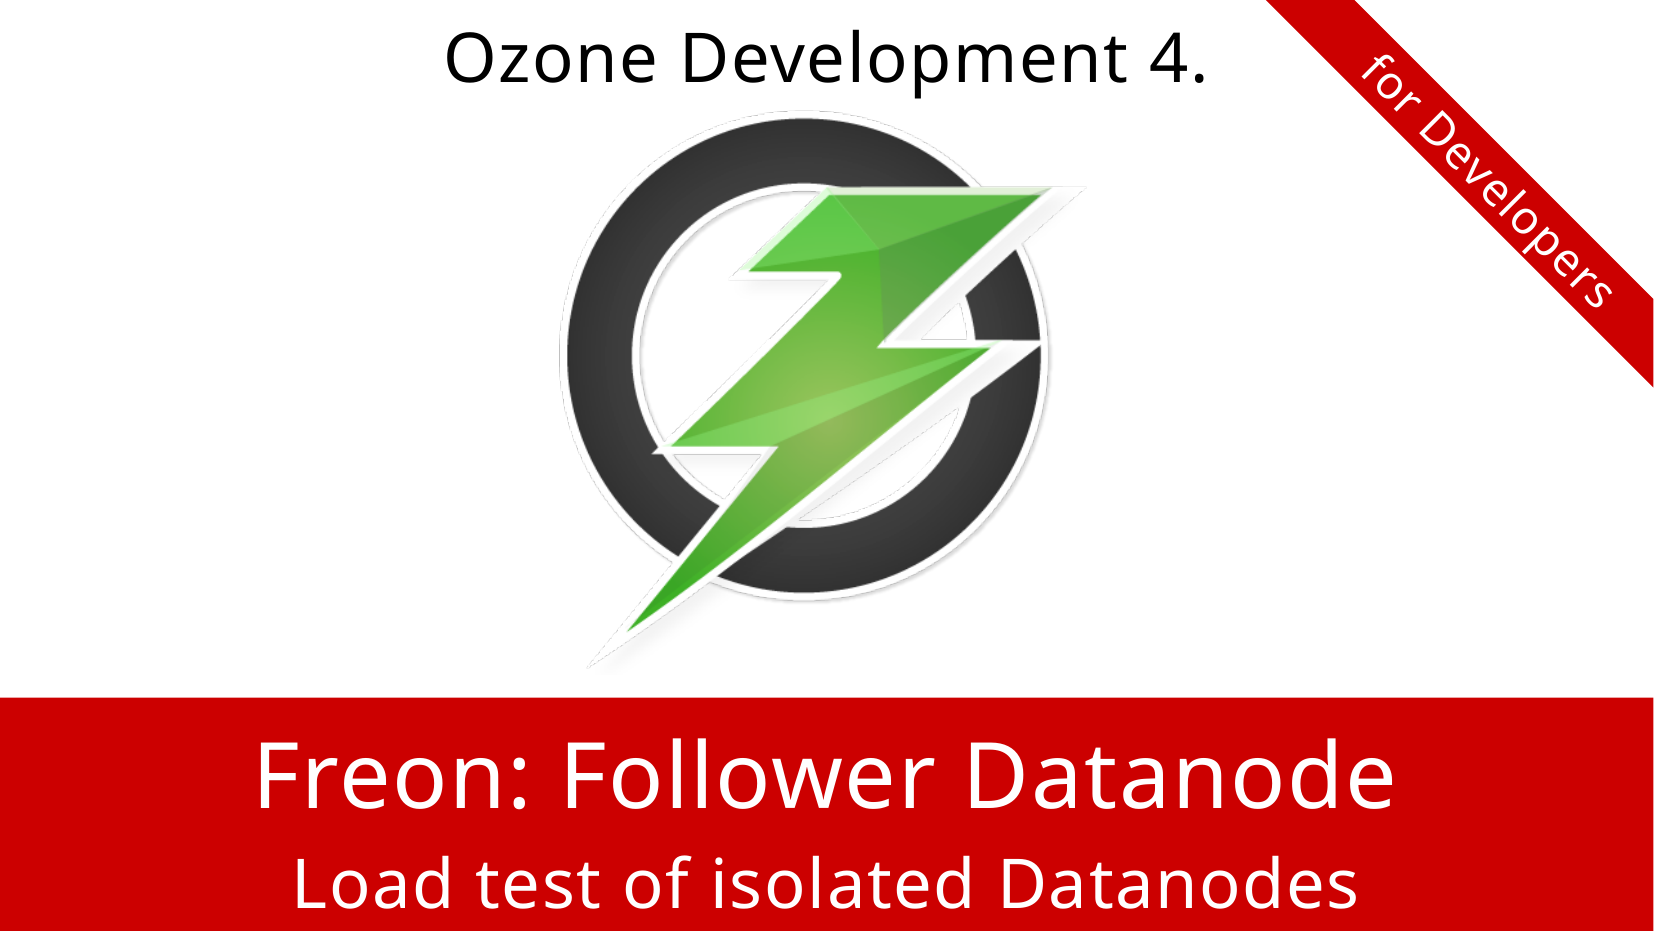

# Ozone Development 4.
for Developers
Freon: Follower Datanode
Load test of isolated Datanodes